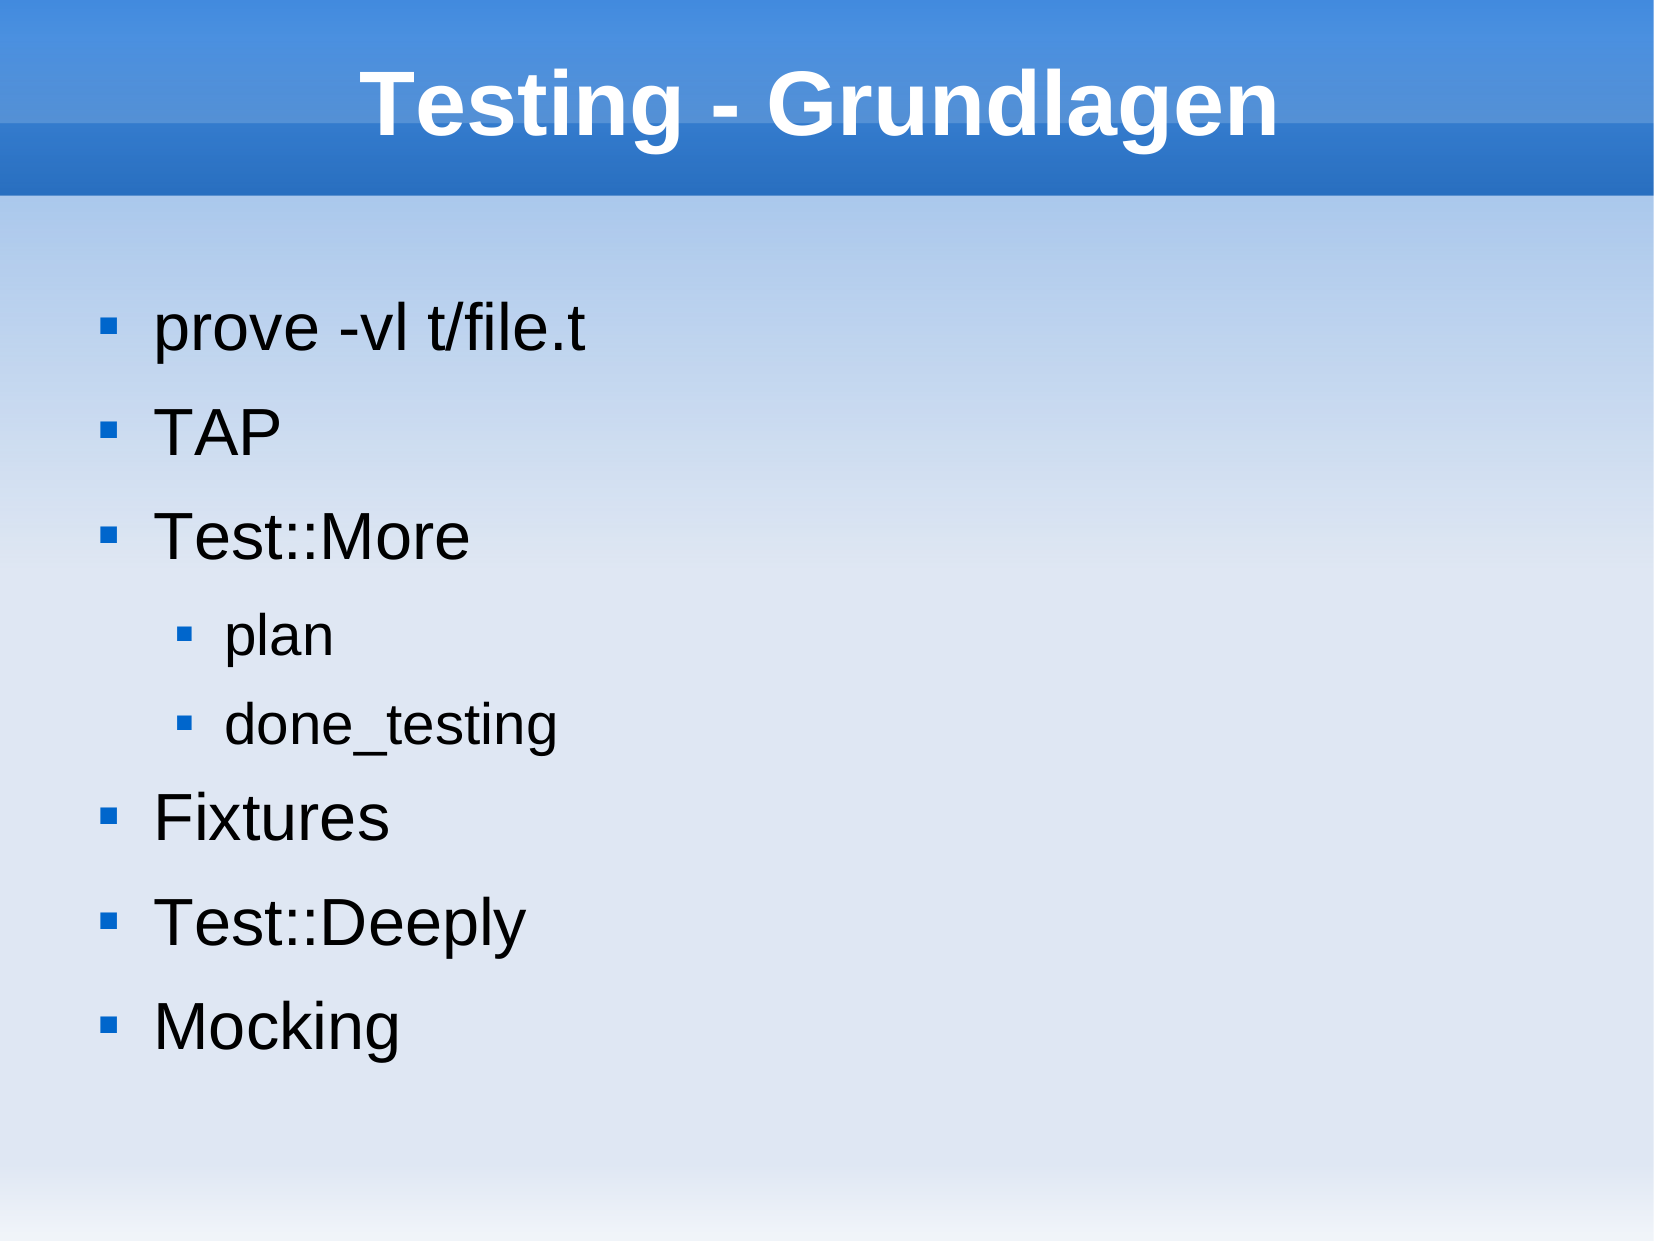

# Testing - Grundlagen
prove -vl t/file.t
TAP
Test::More
plan
done_testing
Fixtures
Test::Deeply
Mocking